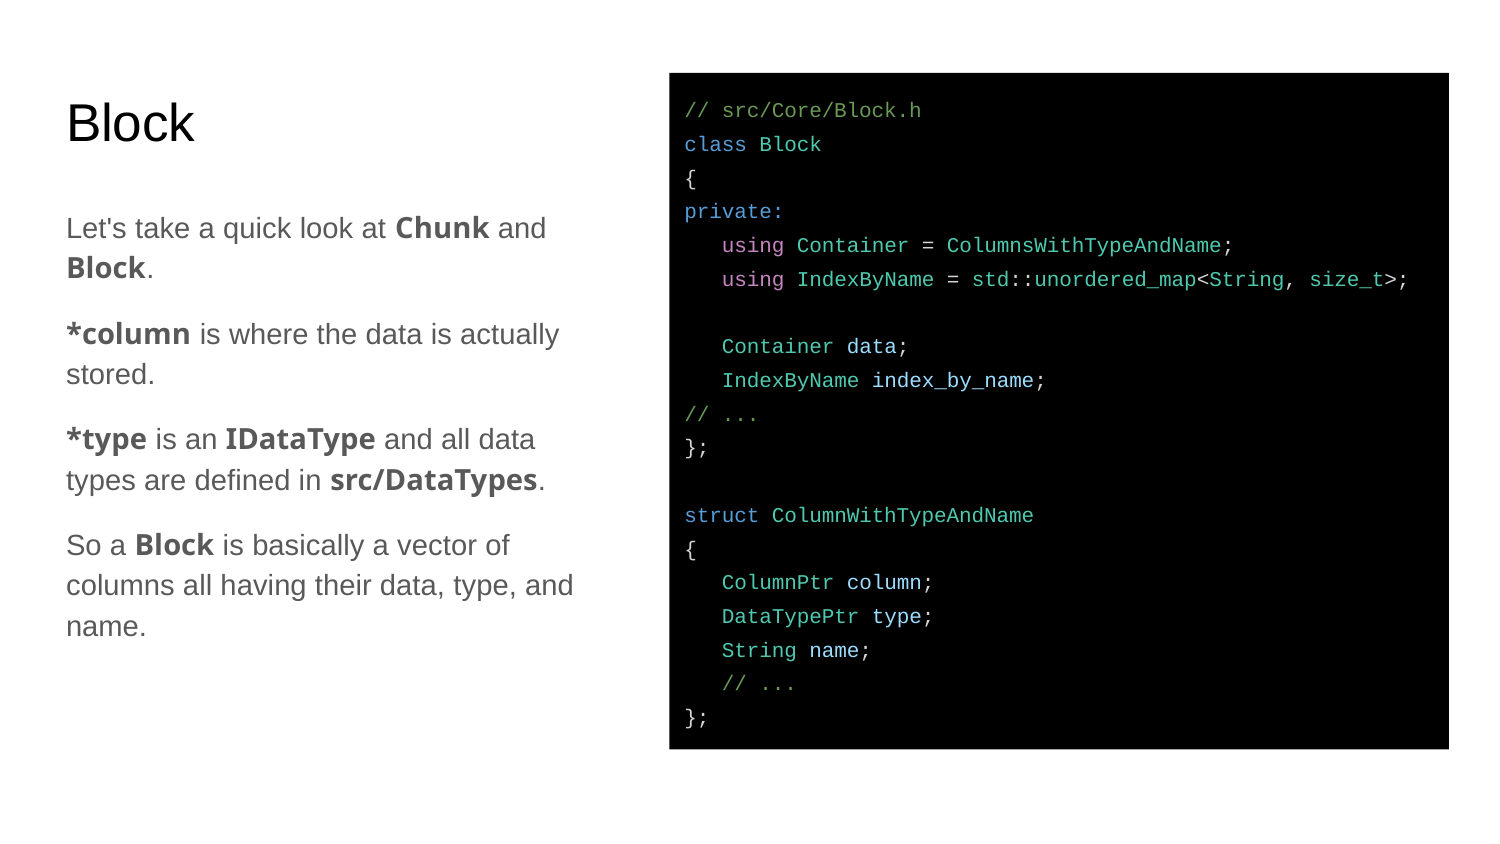

# Block
// src/Core/Block.h
class Block
{
private:
 using Container = ColumnsWithTypeAndName;
 using IndexByName = std::unordered_map<String, size_t>;
 Container data;
 IndexByName index_by_name;
// ...
};
struct ColumnWithTypeAndName
{
 ColumnPtr column;
 DataTypePtr type;
 String name;
 // ...
};
Let's take a quick look at Chunk and Block.
*column is where the data is actually stored.
*type is an IDataType and all data types are defined in src/DataTypes.
So a Block is basically a vector of columns all having their data, type, and name.